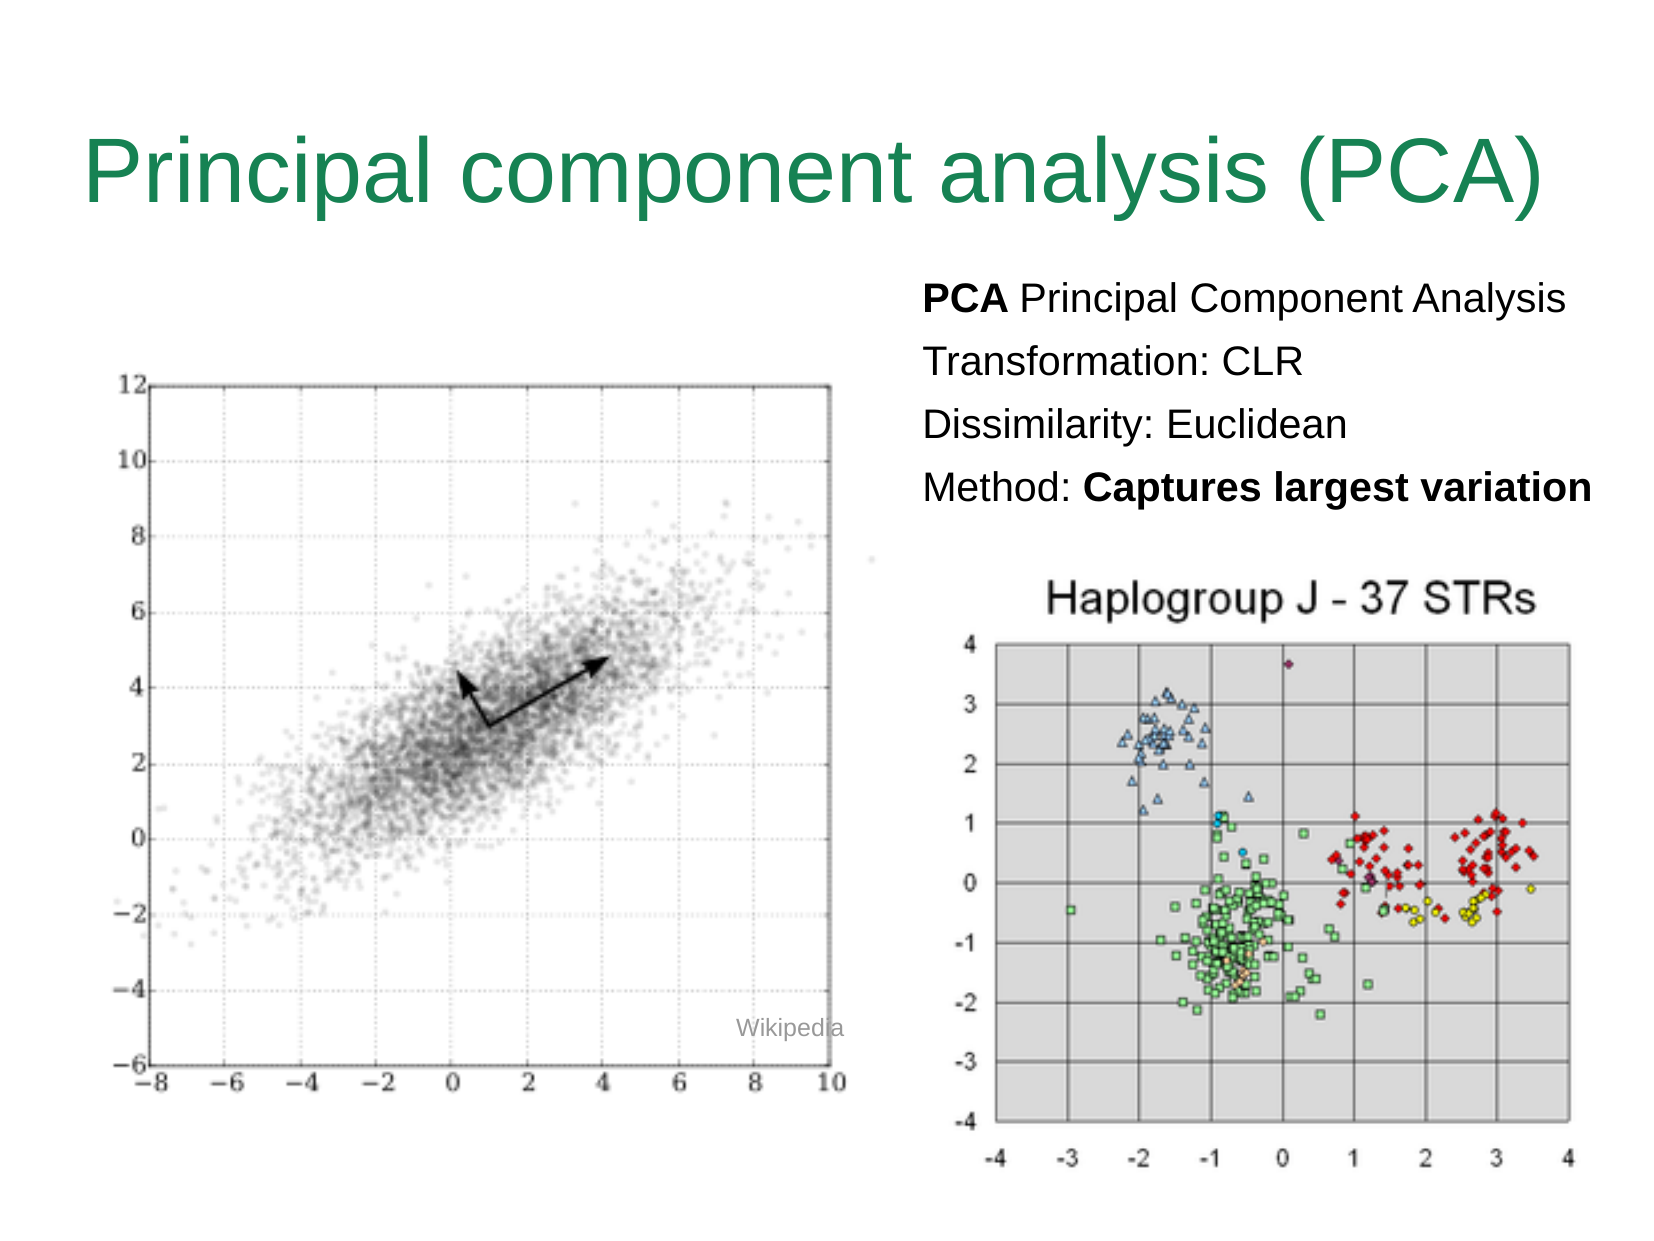

# Principal component analysis (PCA)
PCA Principal Component Analysis
Transformation: CLR
Dissimilarity: Euclidean
Method: Captures largest variation
Wikipedia